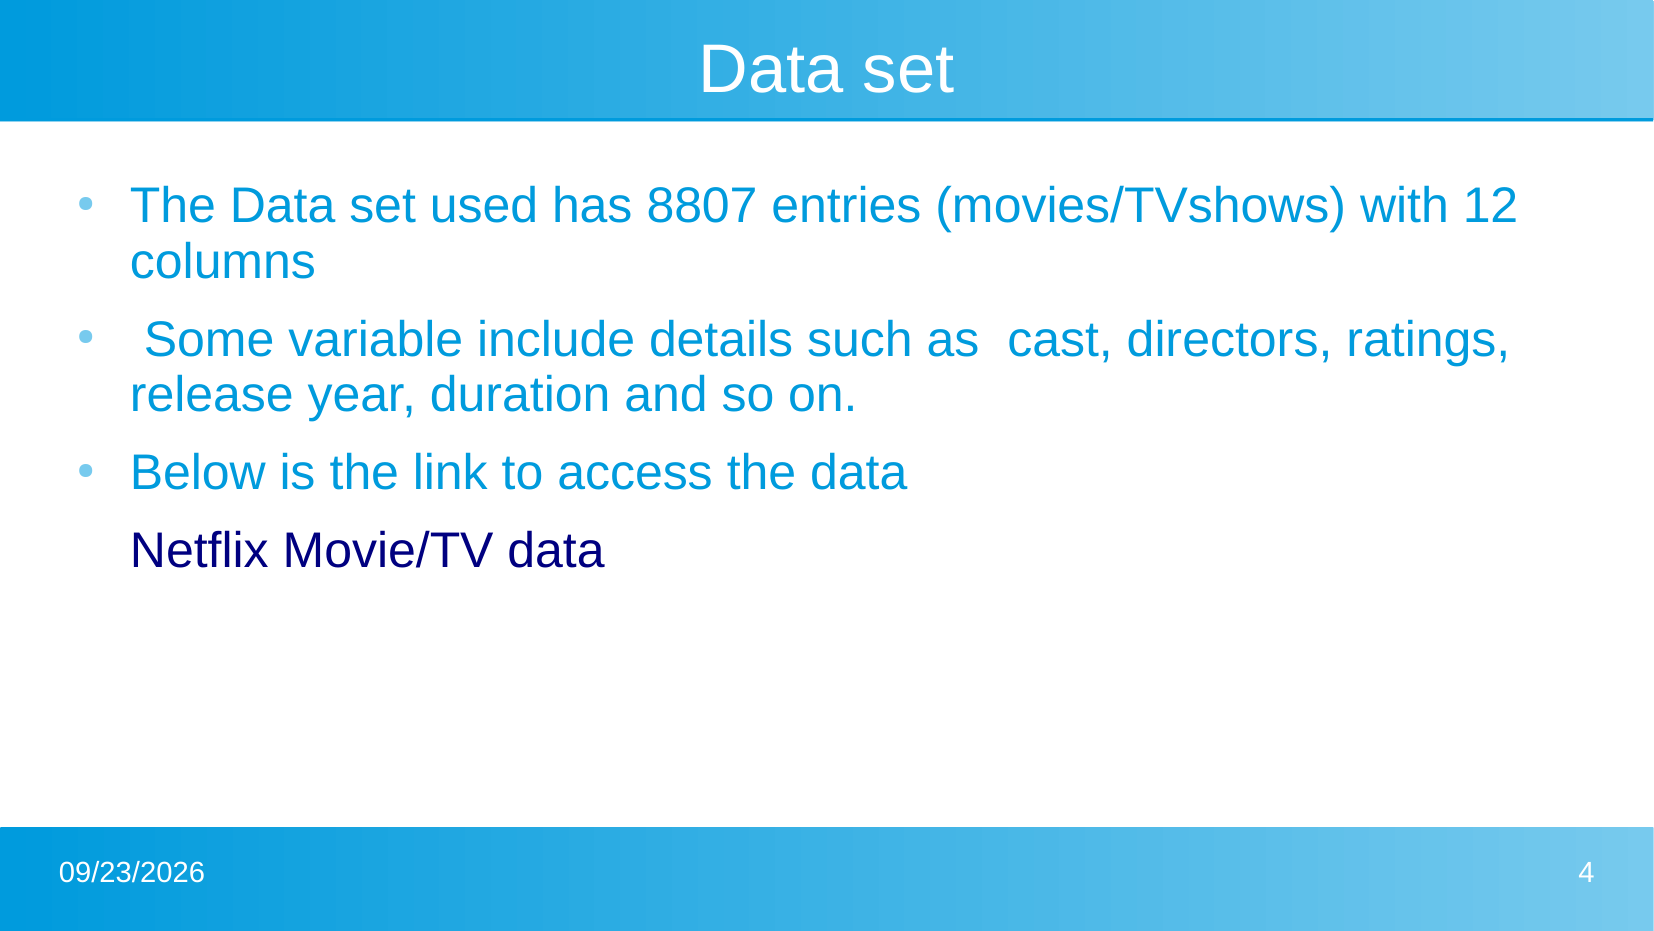

# Data set
The Data set used has 8807 entries (movies/TVshows) with 12 columns
 Some variable include details such as cast, directors, ratings, release year, duration and so on.
Below is the link to access the data
Netflix Movie/TV data
4